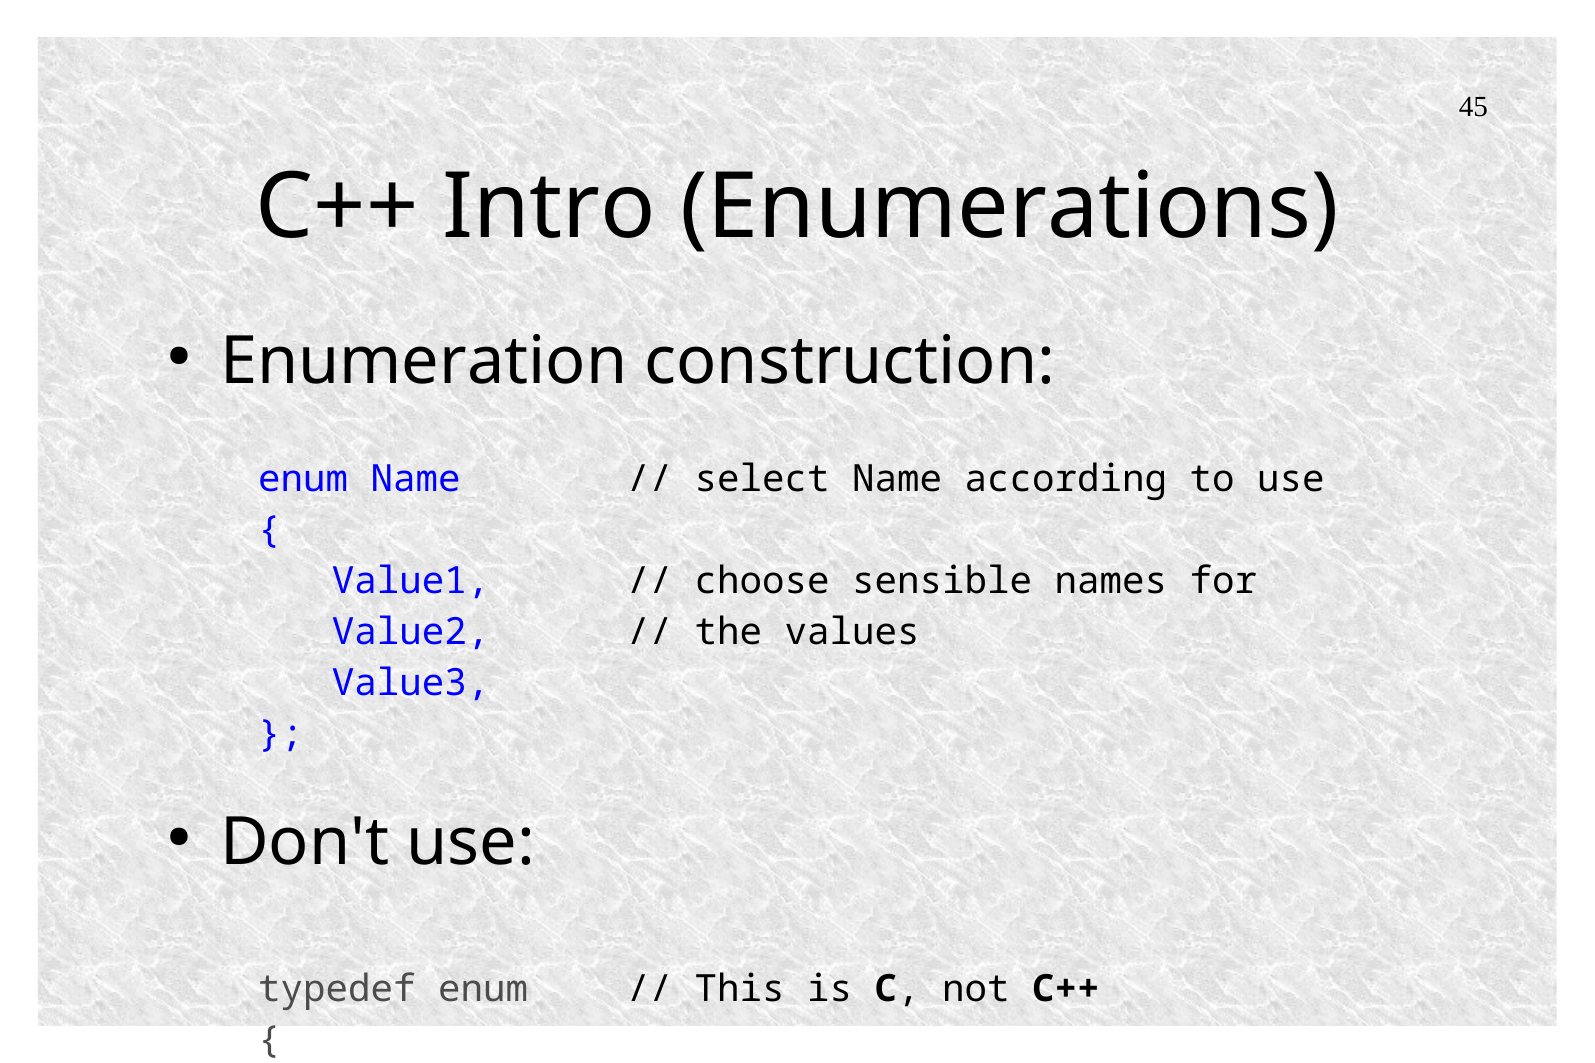

45
# C++ Intro (Enumerations)
Enumeration construction:
Don't use:
enum Name			// select Name according to use
{
	Value1,		// choose sensible names for
	Value2,		// the values
	Value3,
};
typedef enum		// This is C, not C++
{
	...